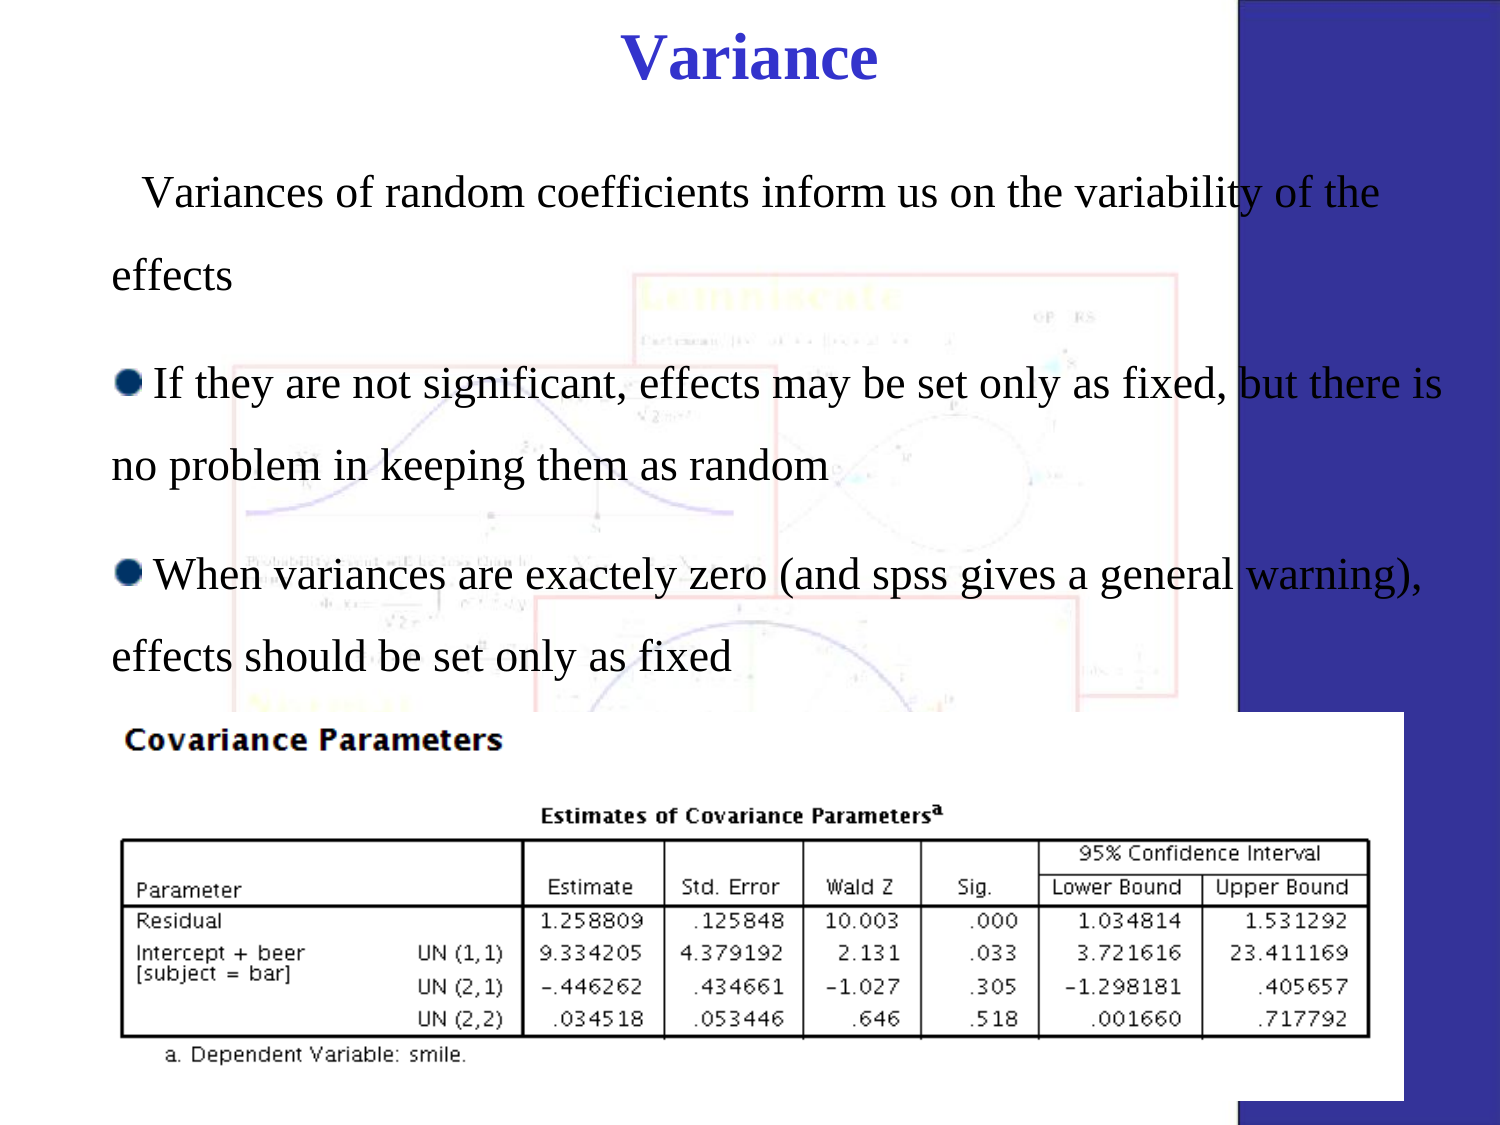

# Variance
Variances of random coefficients inform us on the variability of the effects
 If they are not significant, effects may be set only as fixed, but there is no problem in keeping them as random
 When variances are exactely zero (and spss gives a general warning), effects should be set only as fixed
111